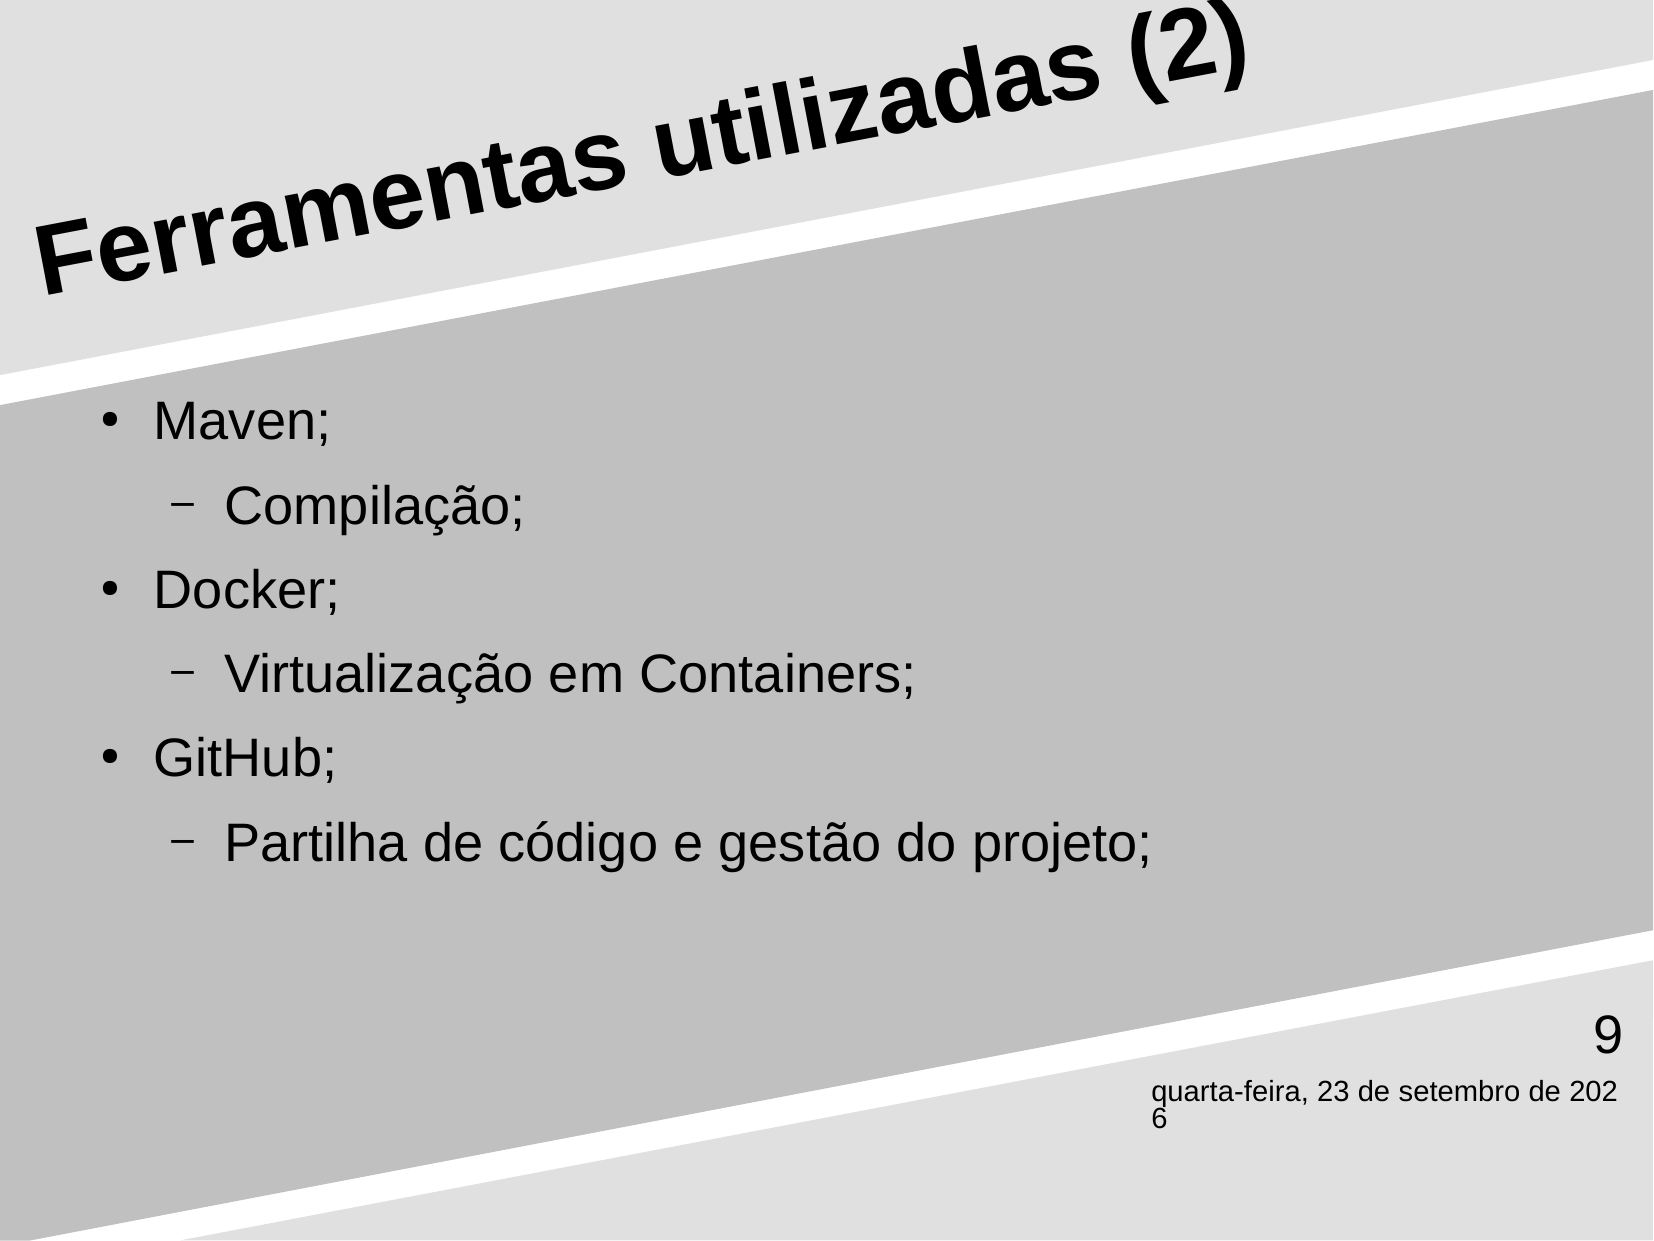

# Ferramentas utilizadas (2)
Maven;
Compilação;
Docker;
Virtualização em Containers;
GitHub;
Partilha de código e gestão do projeto;
9